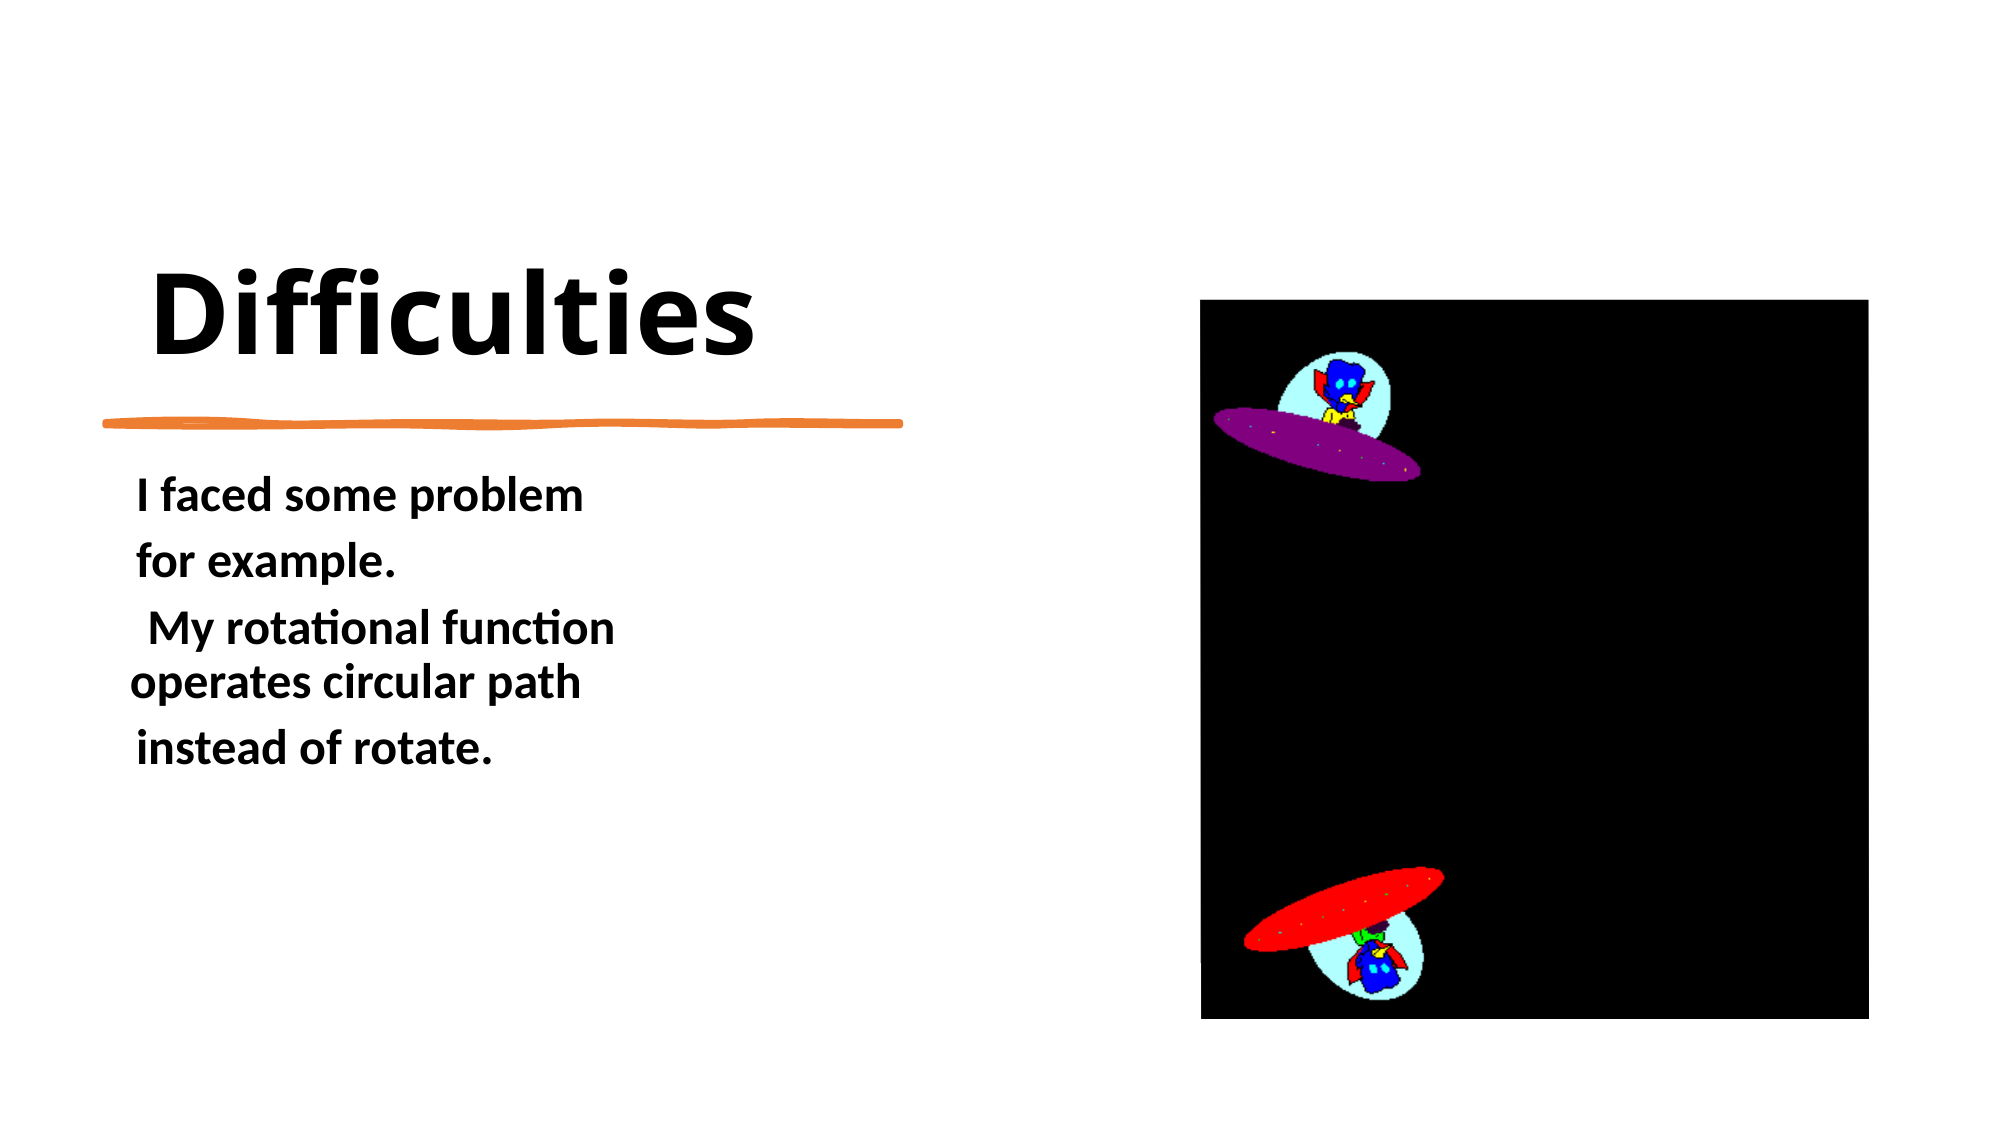

# Difficulties
I faced some problem
for example.
 My rotational function operates circular path
instead of rotate.